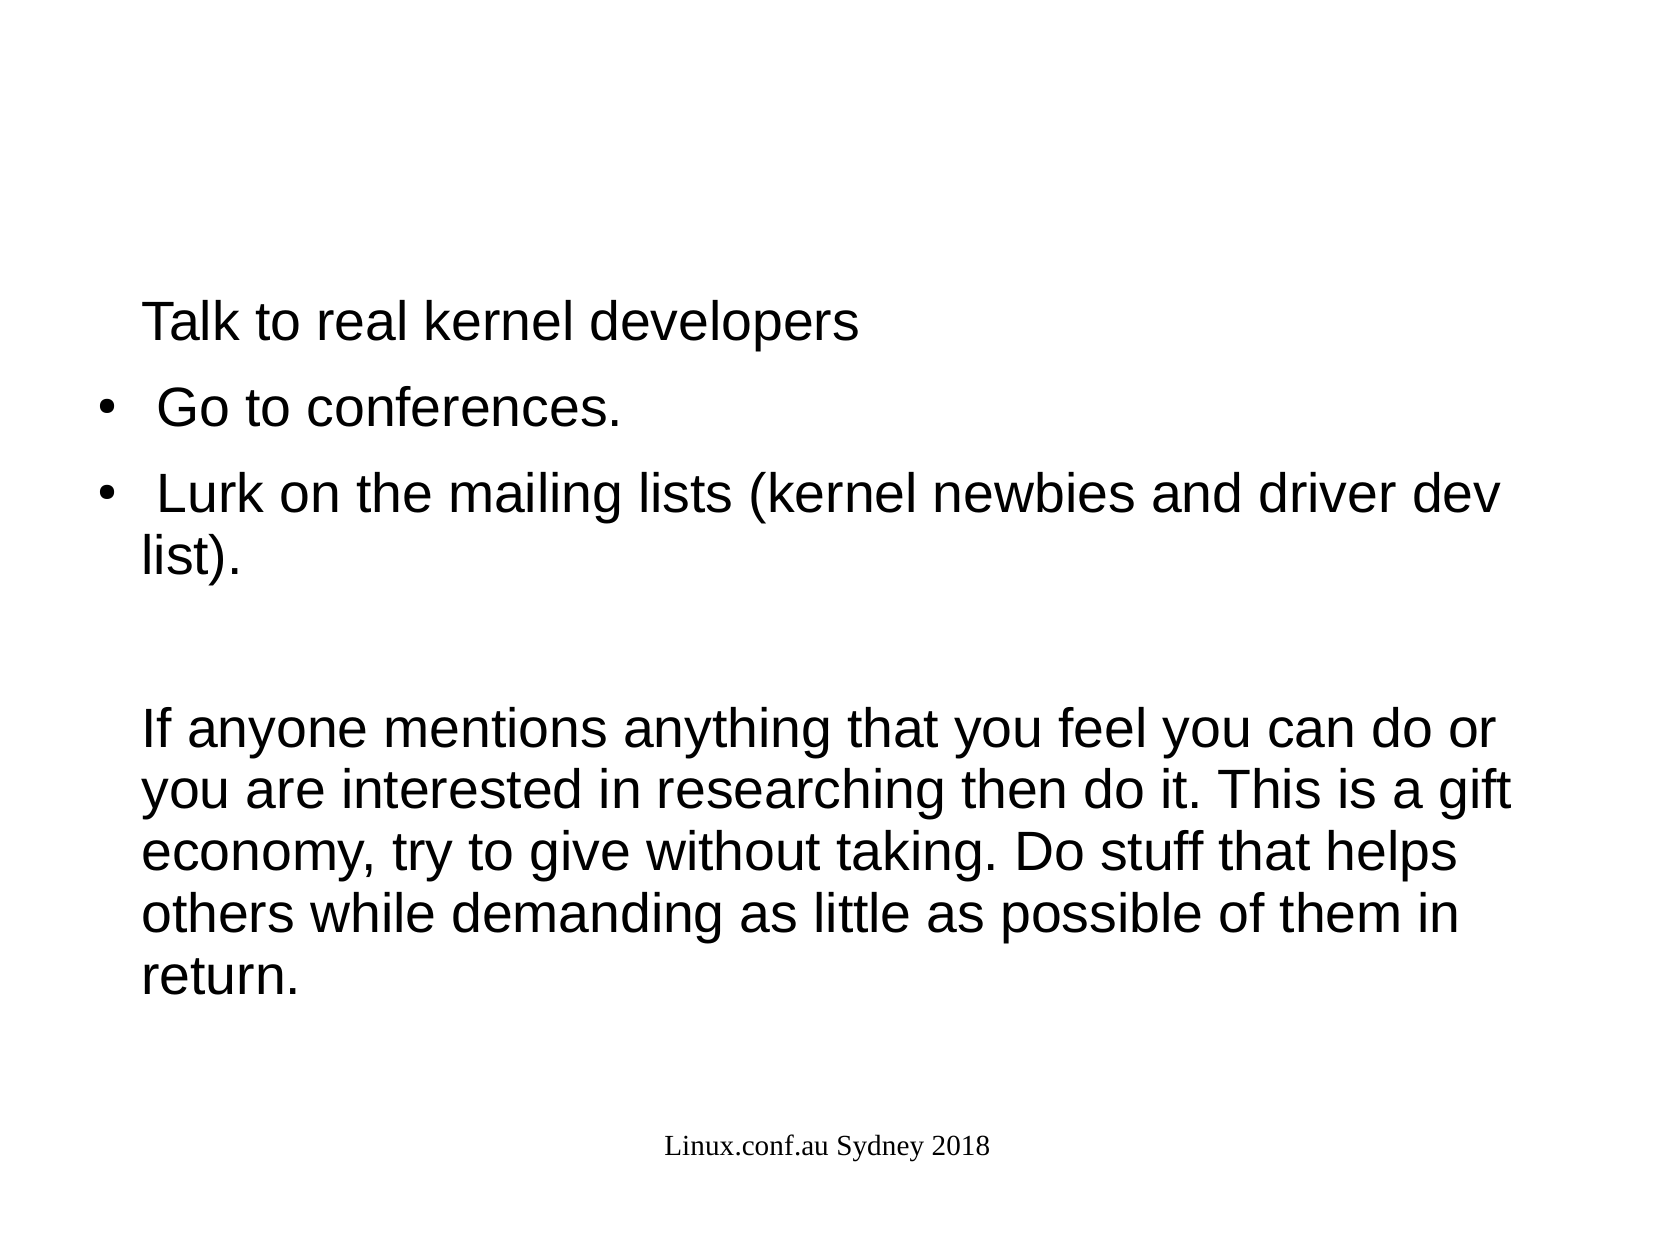

#
Talk to real kernel developers
 Go to conferences.
 Lurk on the mailing lists (kernel newbies and driver dev list).
If anyone mentions anything that you feel you can do or you are interested in researching then do it. This is a gift economy, try to give without taking. Do stuff that helps others while demanding as little as possible of them in return.
Linux.conf.au Sydney 2018